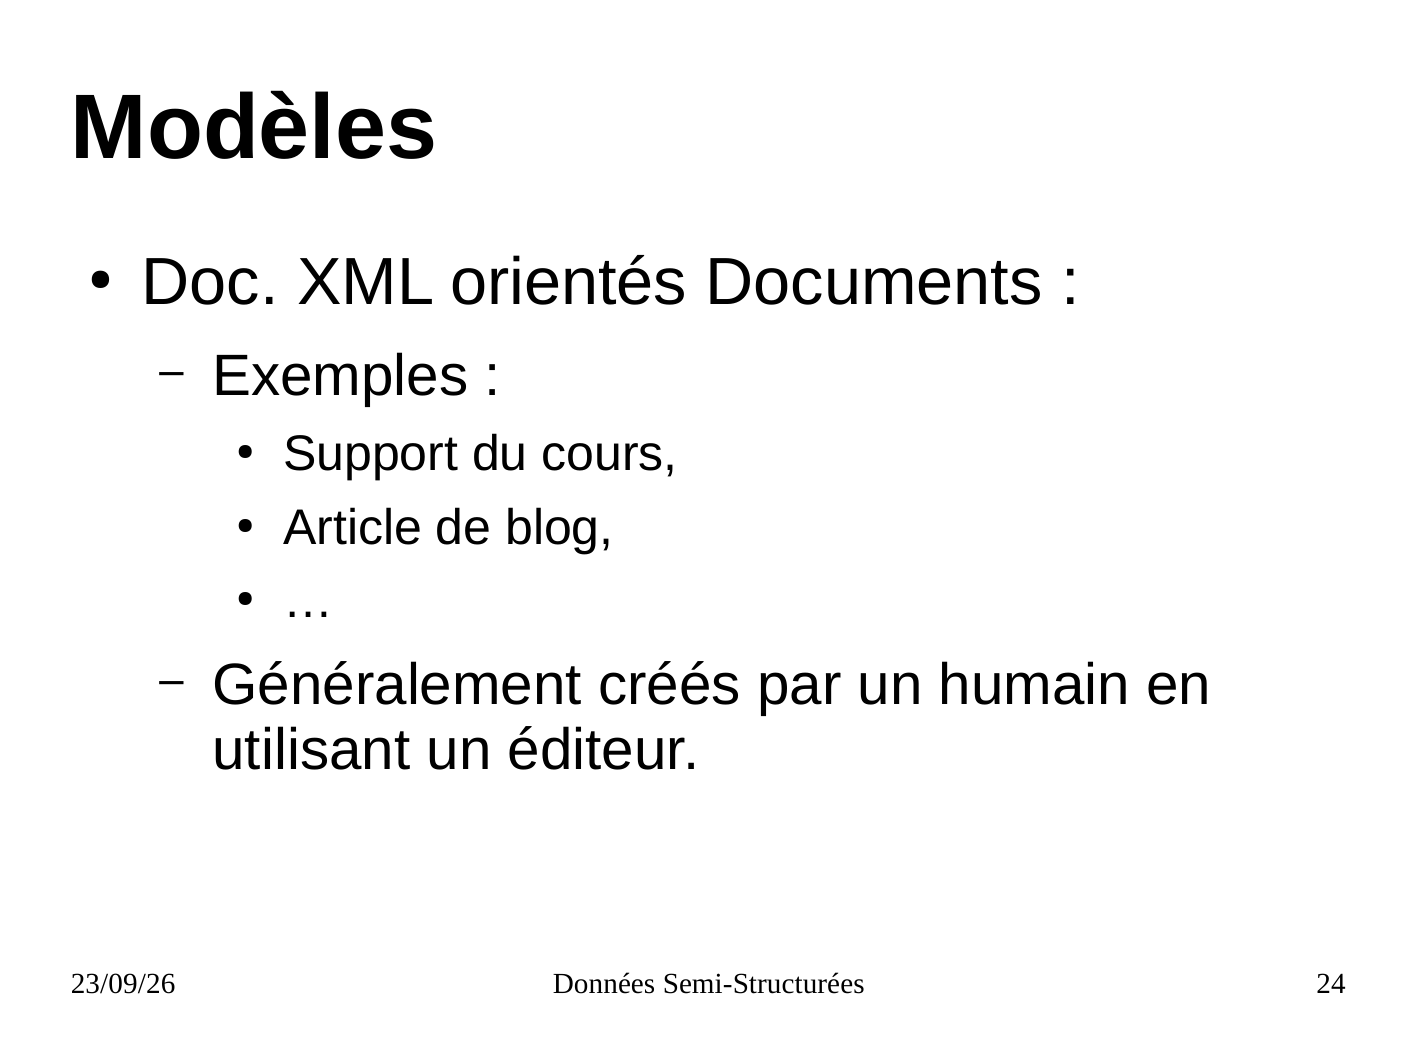

# Modèles
Doc. XML orientés Documents :
Exemples :
Support du cours,
Article de blog,
…
Généralement créés par un humain en utilisant un éditeur.
Données Semi-Structurées
24